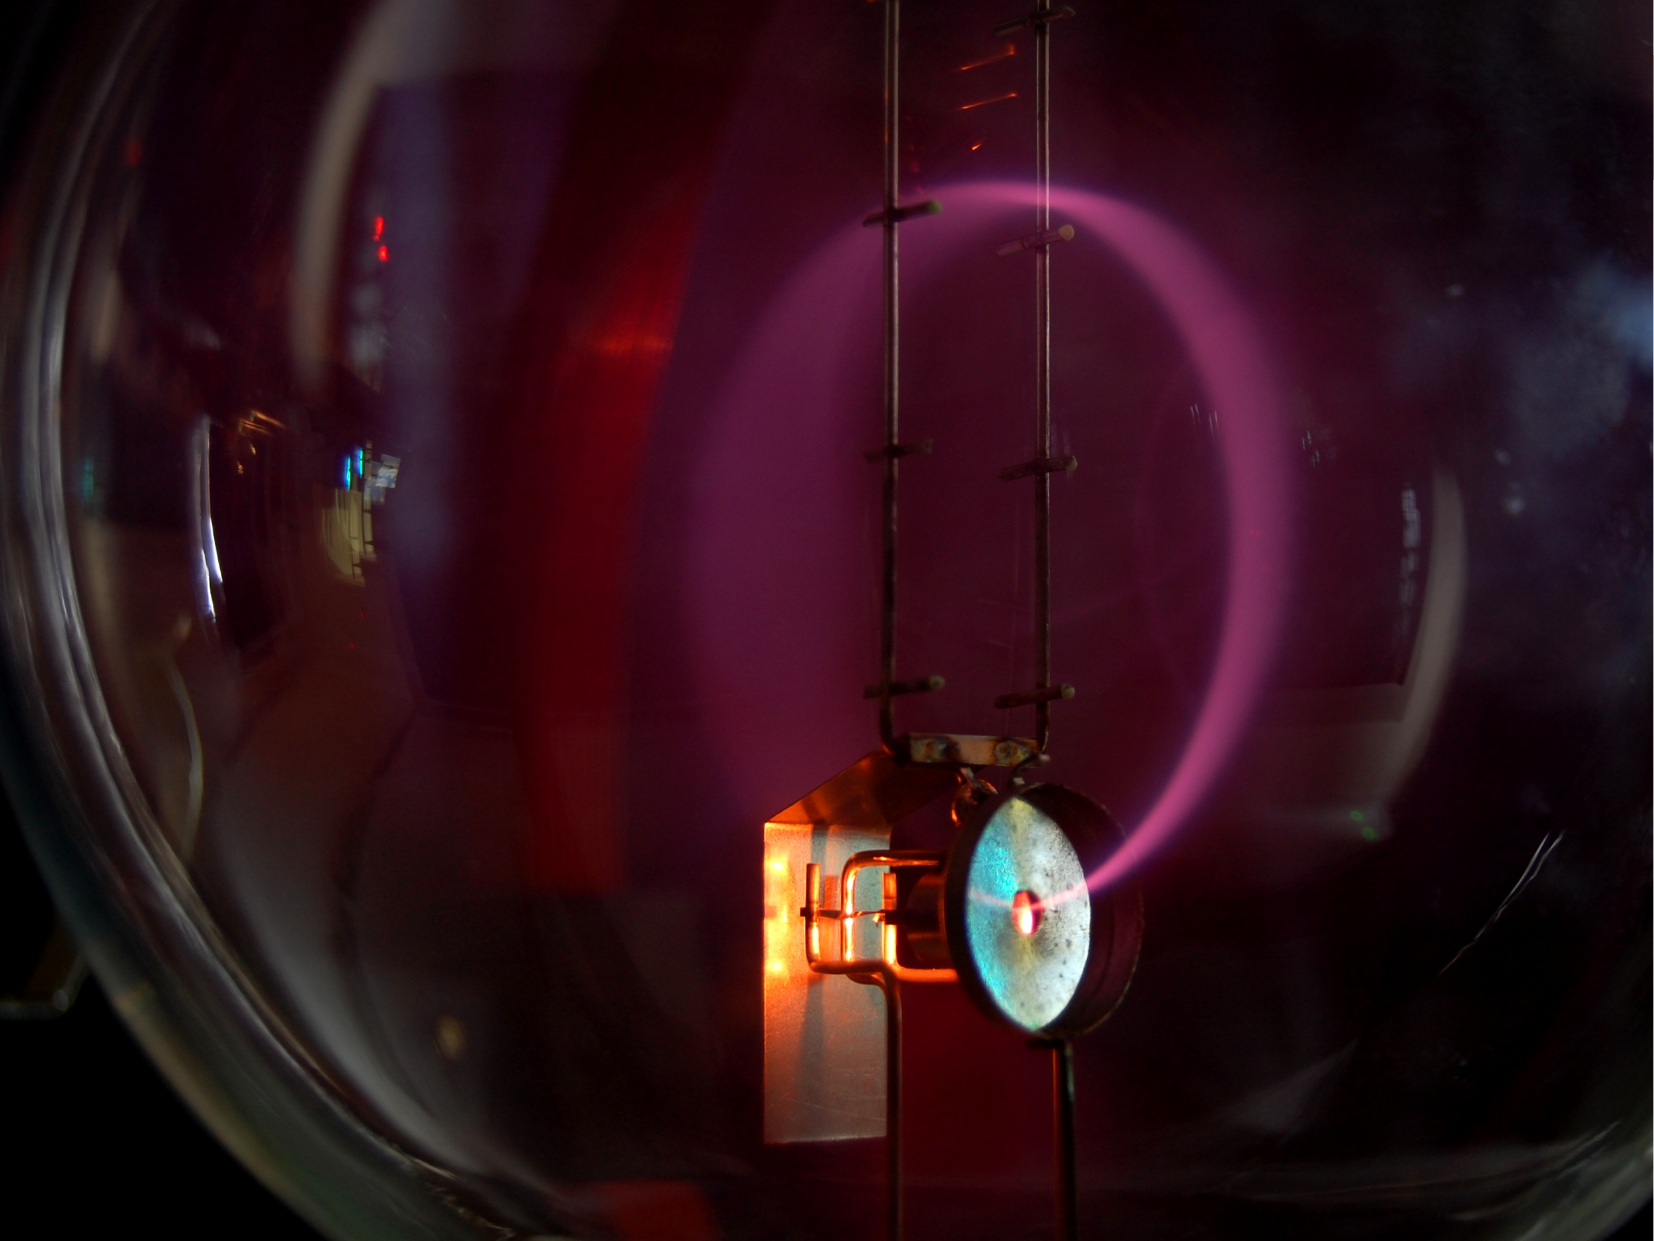

Feb 2017
Asorey - Chile - U01
46